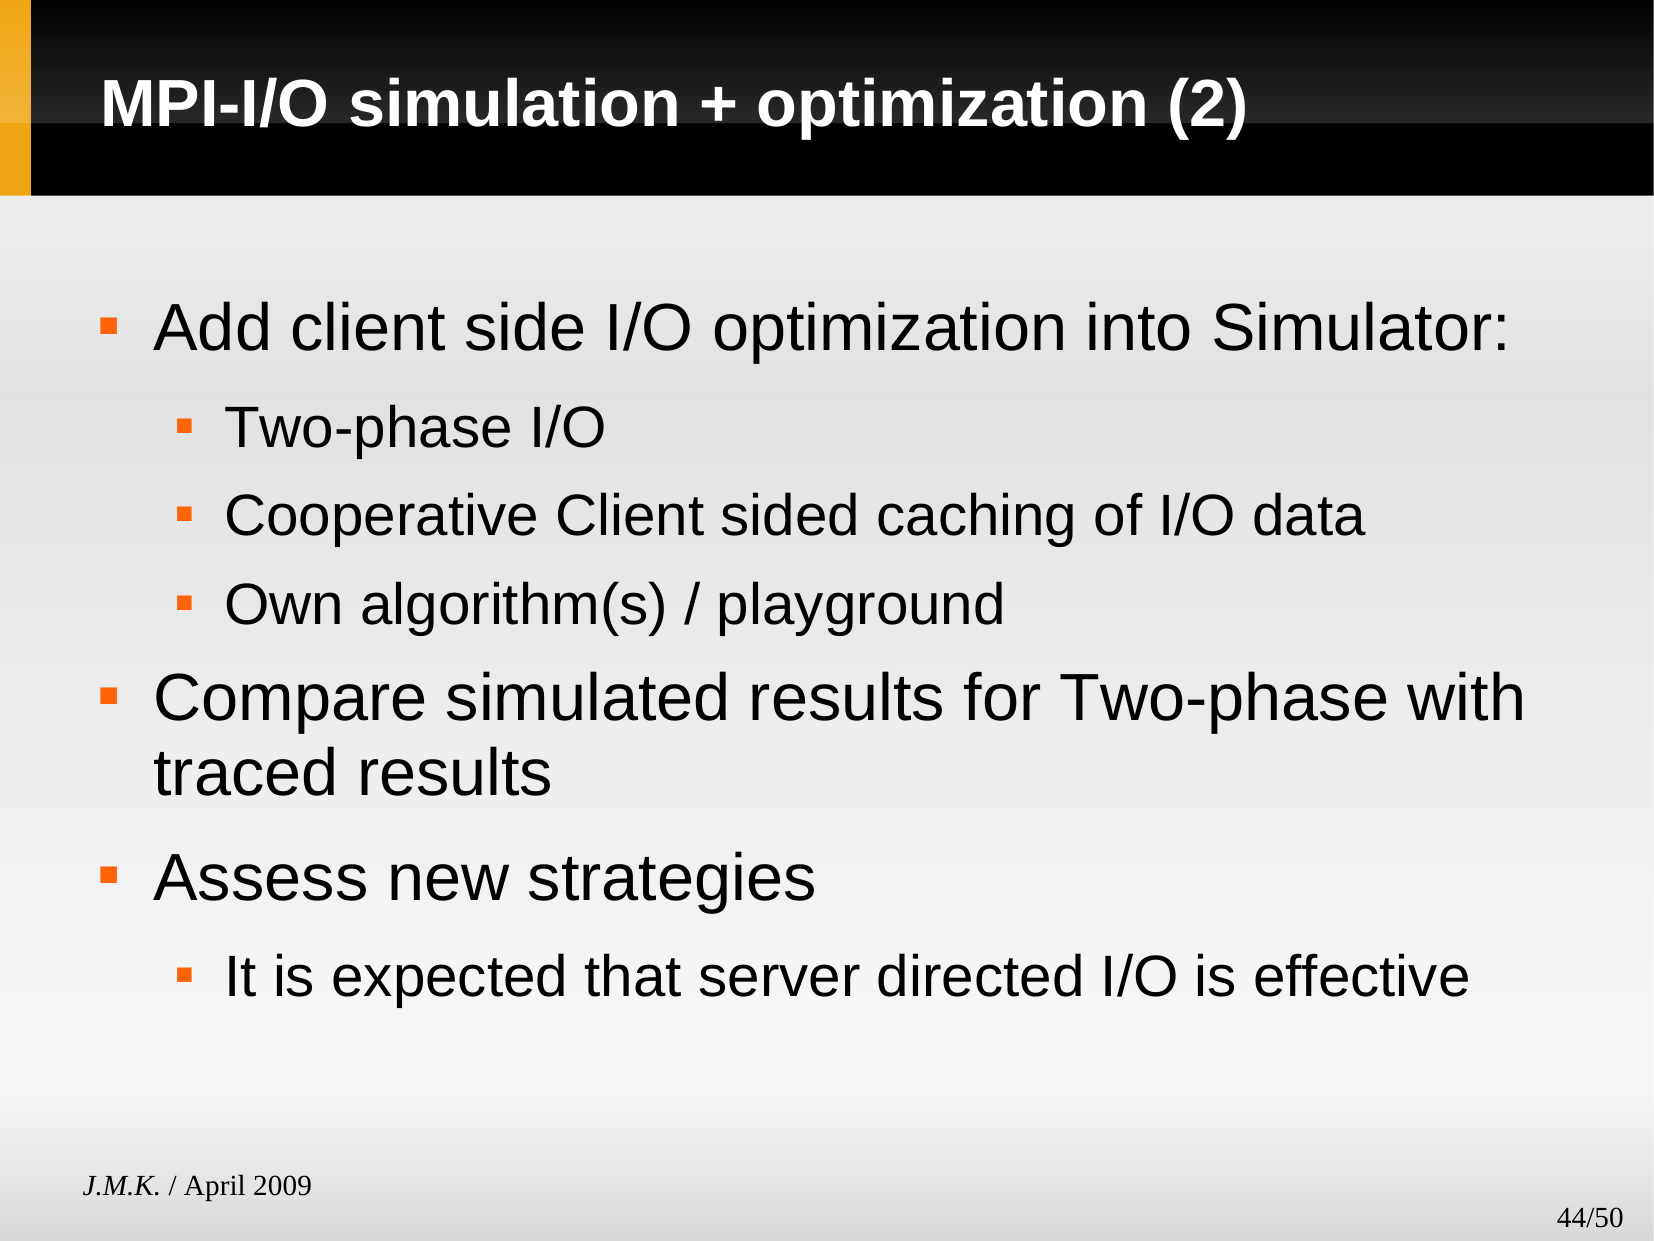

# MPI-I/O simulation + optimization (2)
Add client side I/O optimization into Simulator:
Two-phase I/O
Cooperative Client sided caching of I/O data
Own algorithm(s) / playground
Compare simulated results for Two-phase with traced results
Assess new strategies
It is expected that server directed I/O is effective